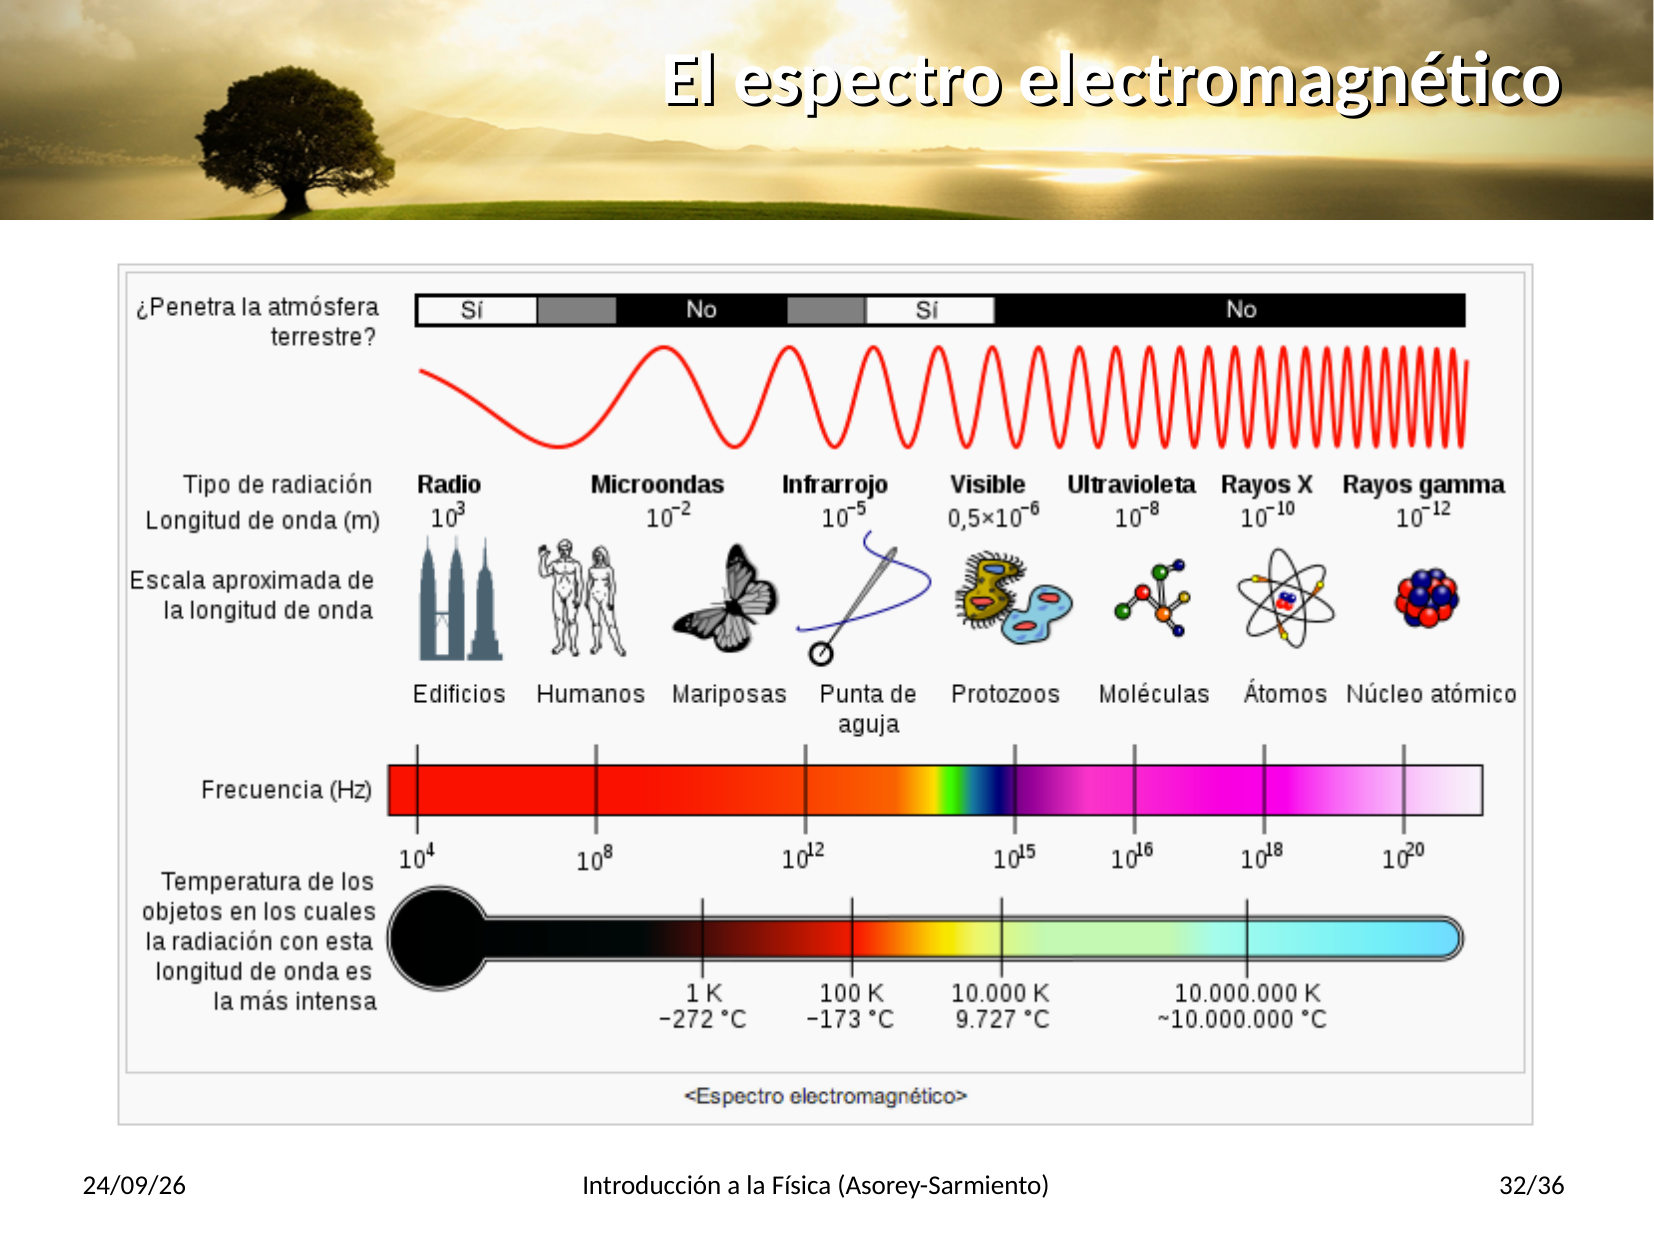

# El espectro electromagnético
Introducción a la Física (Asorey-Sarmiento)
32